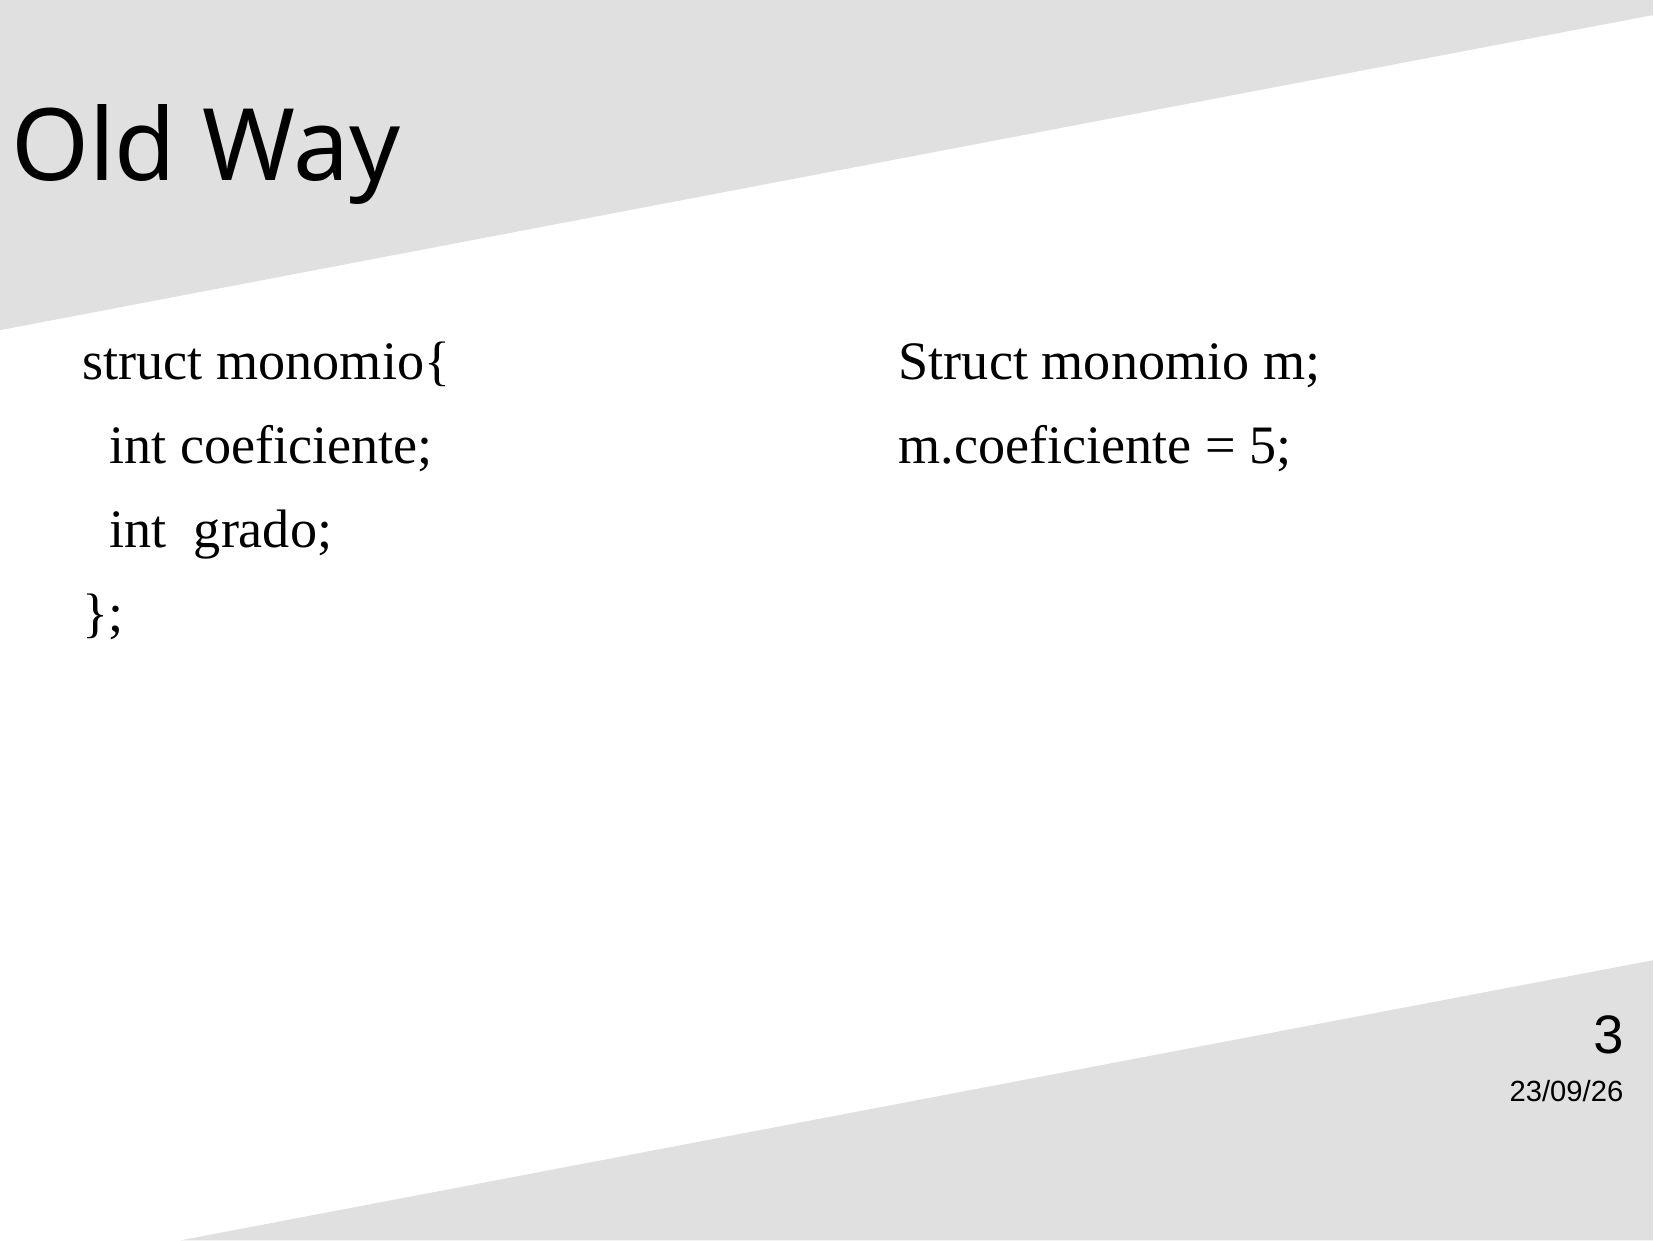

# Old Way
struct monomio{
 int coeficiente;
 int grado;
};
Struct monomio m;
m.coeficiente = 5;
3